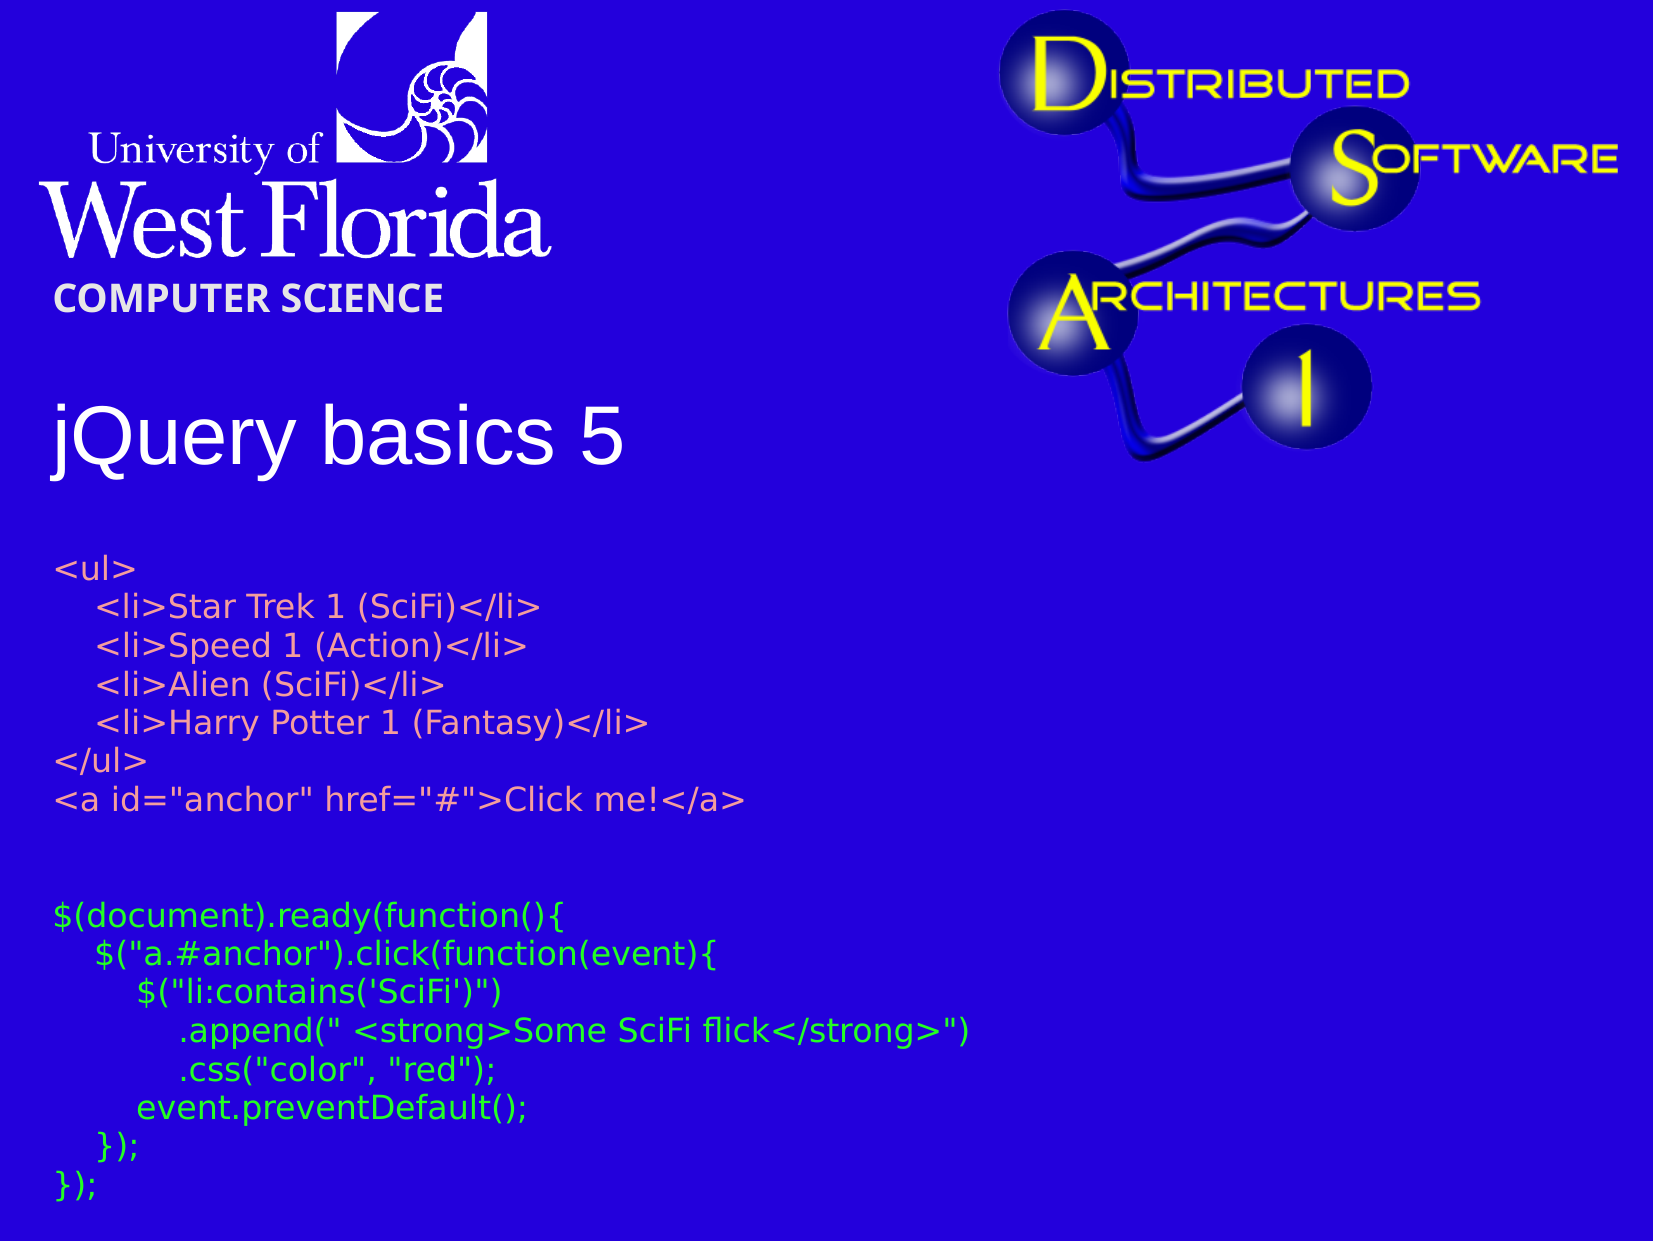

COMPUTER SCIENCE
jQuery basics 5
<ul>
 <li>Star Trek 1 (SciFi)</li>
 <li>Speed 1 (Action)</li>
 <li>Alien (SciFi)</li>
 <li>Harry Potter 1 (Fantasy)</li>
</ul>
<a id="anchor" href="#">Click me!</a>
$(document).ready(function(){
 $("a.#anchor").click(function(event){
 $("li:contains('SciFi')")
 .append(" <strong>Some SciFi flick</strong>")
 .css("color", "red");
 event.preventDefault();
 });
});